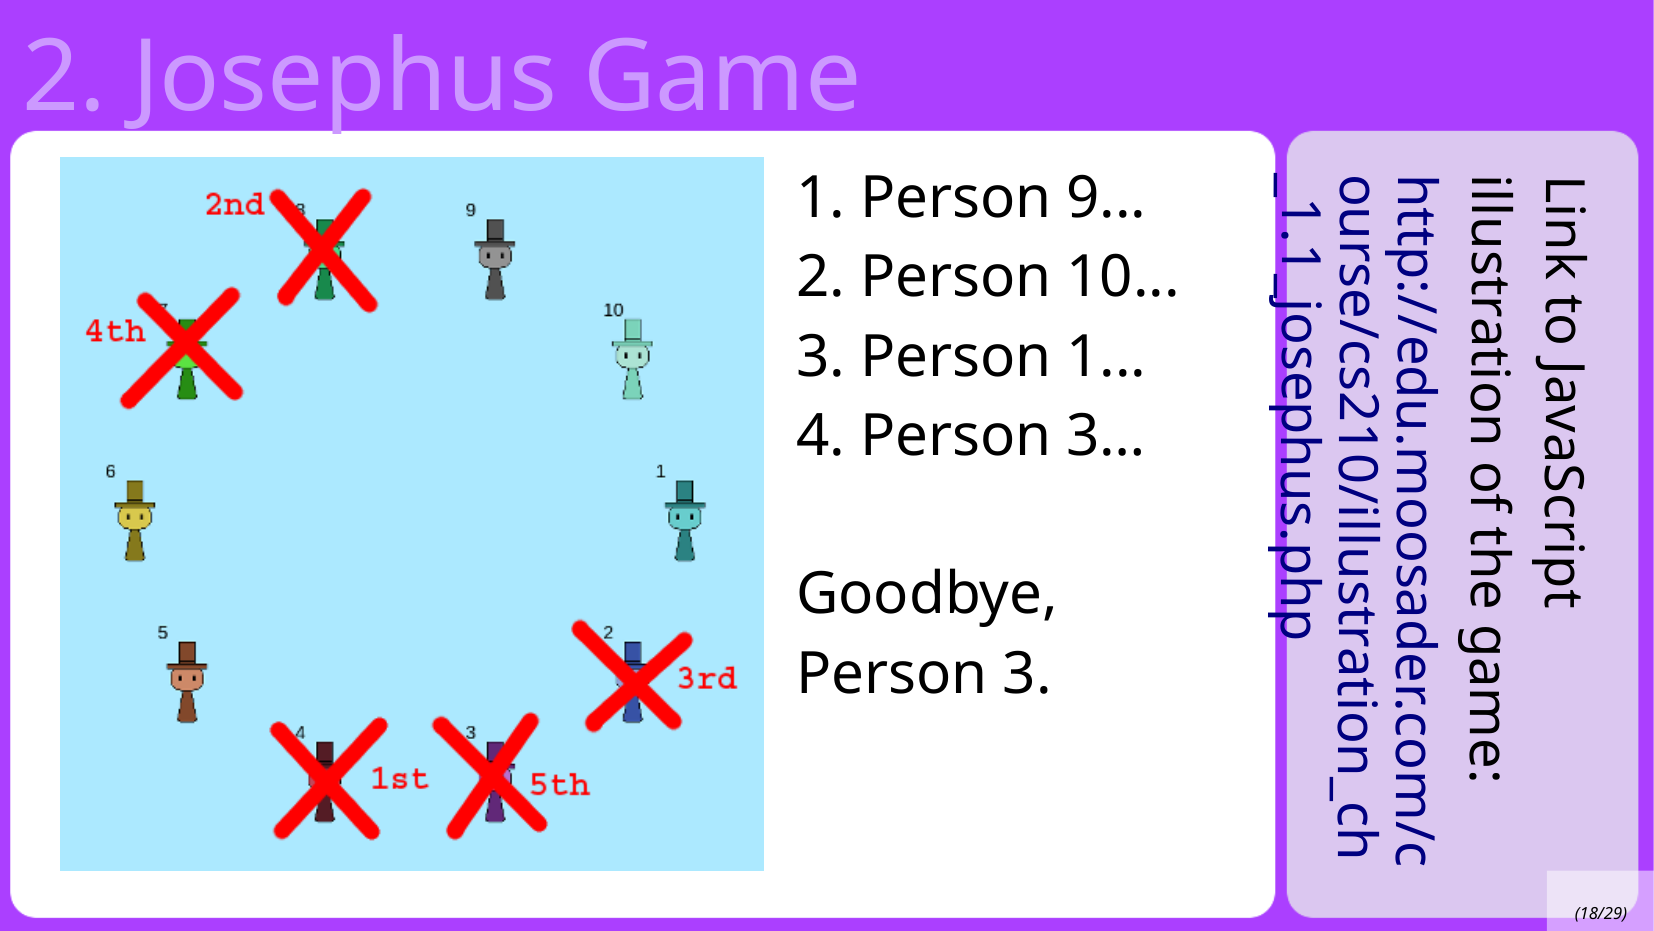

# 2. Josephus Game
1. Person 9...
2. Person 10...
3. Person 1...
4. Person 3…
Goodbye,
Person 3.
Link to JavaScript illustration of the game:
http://edu.moosader.com/course/cs210/illustration_ch_1.1_josephus.php